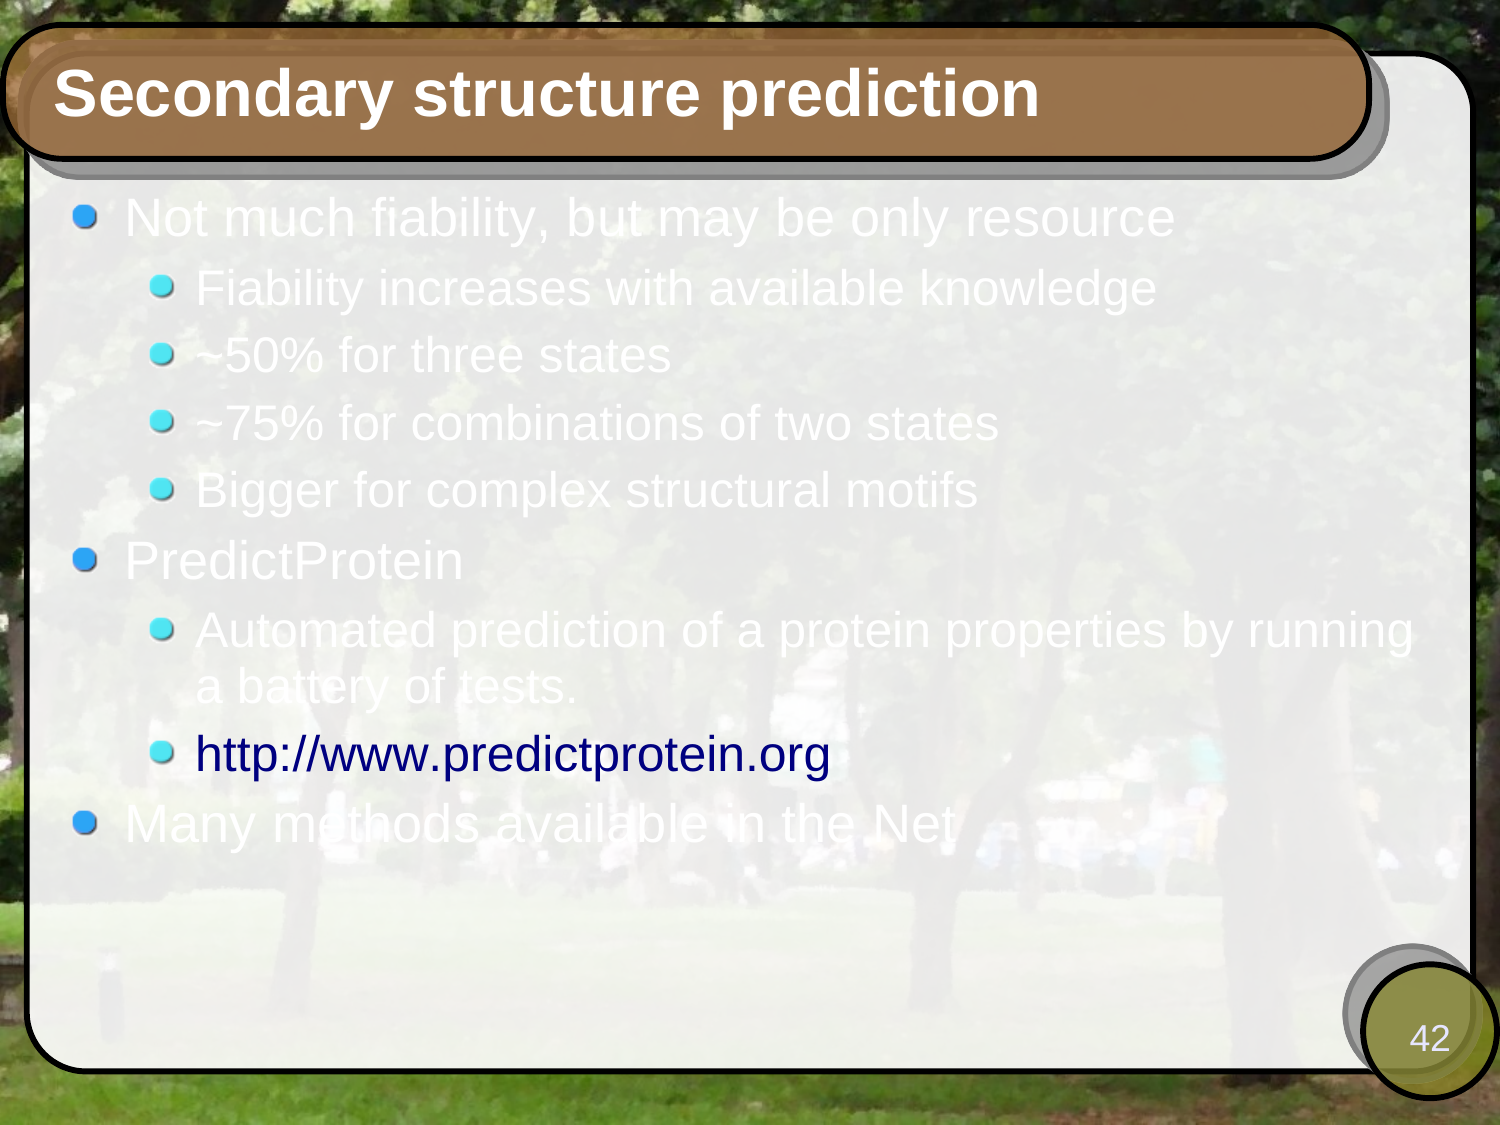

# Secondary structure prediction
Not much fiability, but may be only resource
Fiability increases with available knowledge
~50% for three states
~75% for combinations of two states
Bigger for complex structural motifs
PredictProtein
Automated prediction of a protein properties by running a battery of tests.
http://www.predictprotein.org
Many methods available in the Net
42